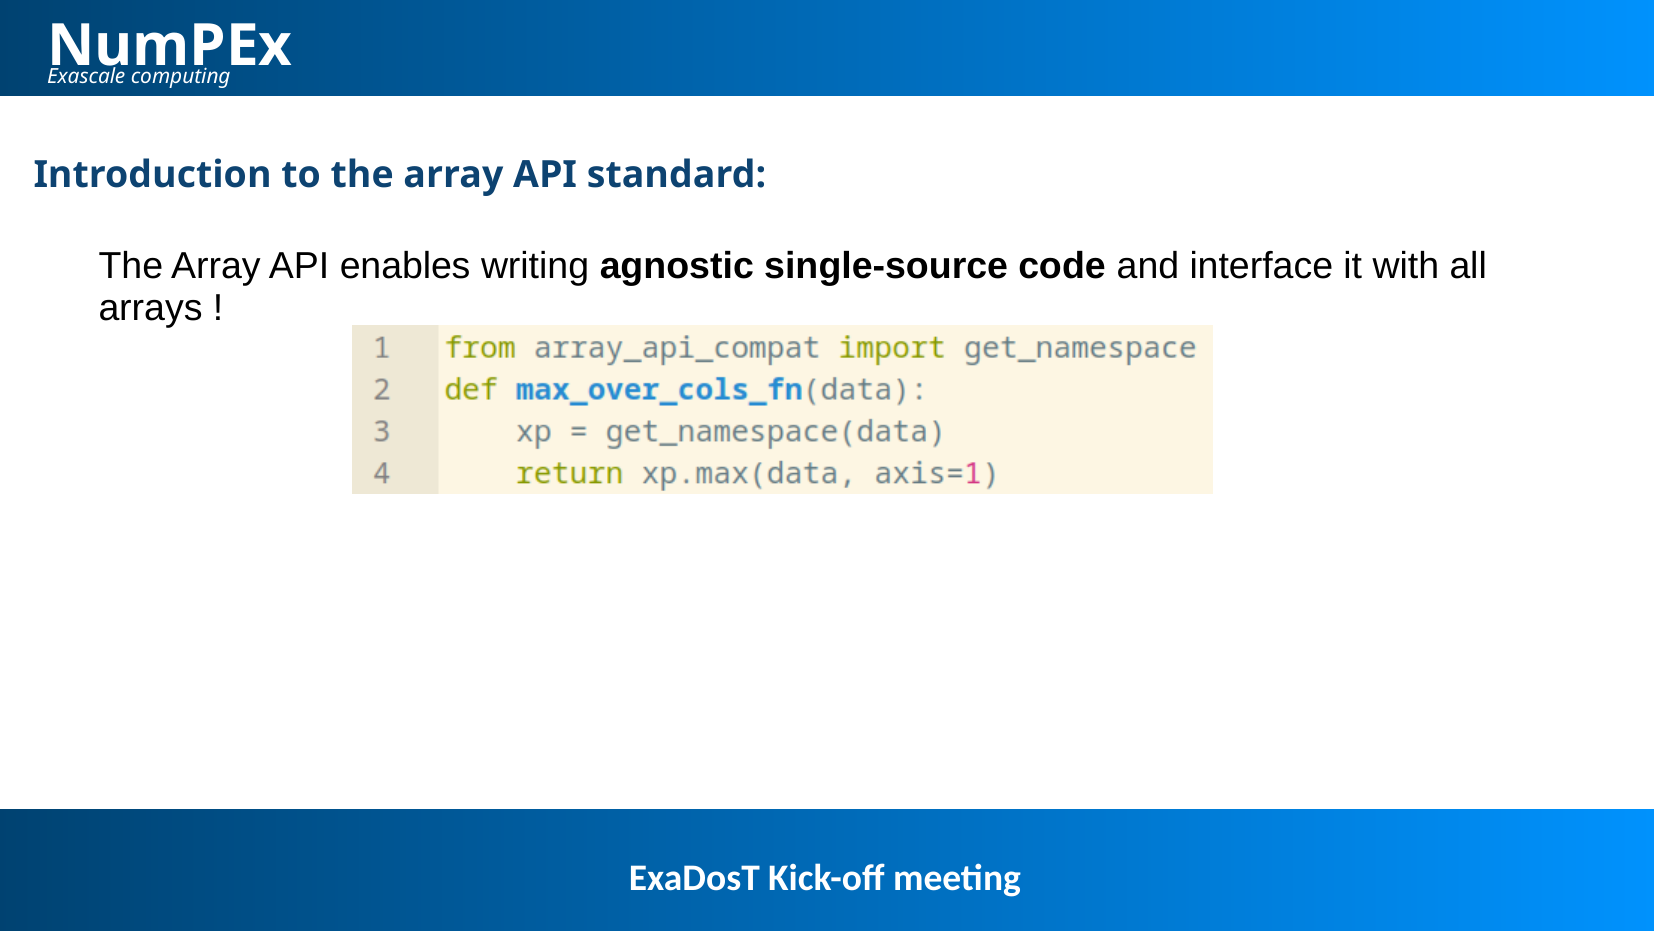

NumPExx
Exascale computing
Introduction to the array API standard:
The Array API enables writing agnostic single-source code and interface it with all arrays !
ExaDosT Kick-off meeting